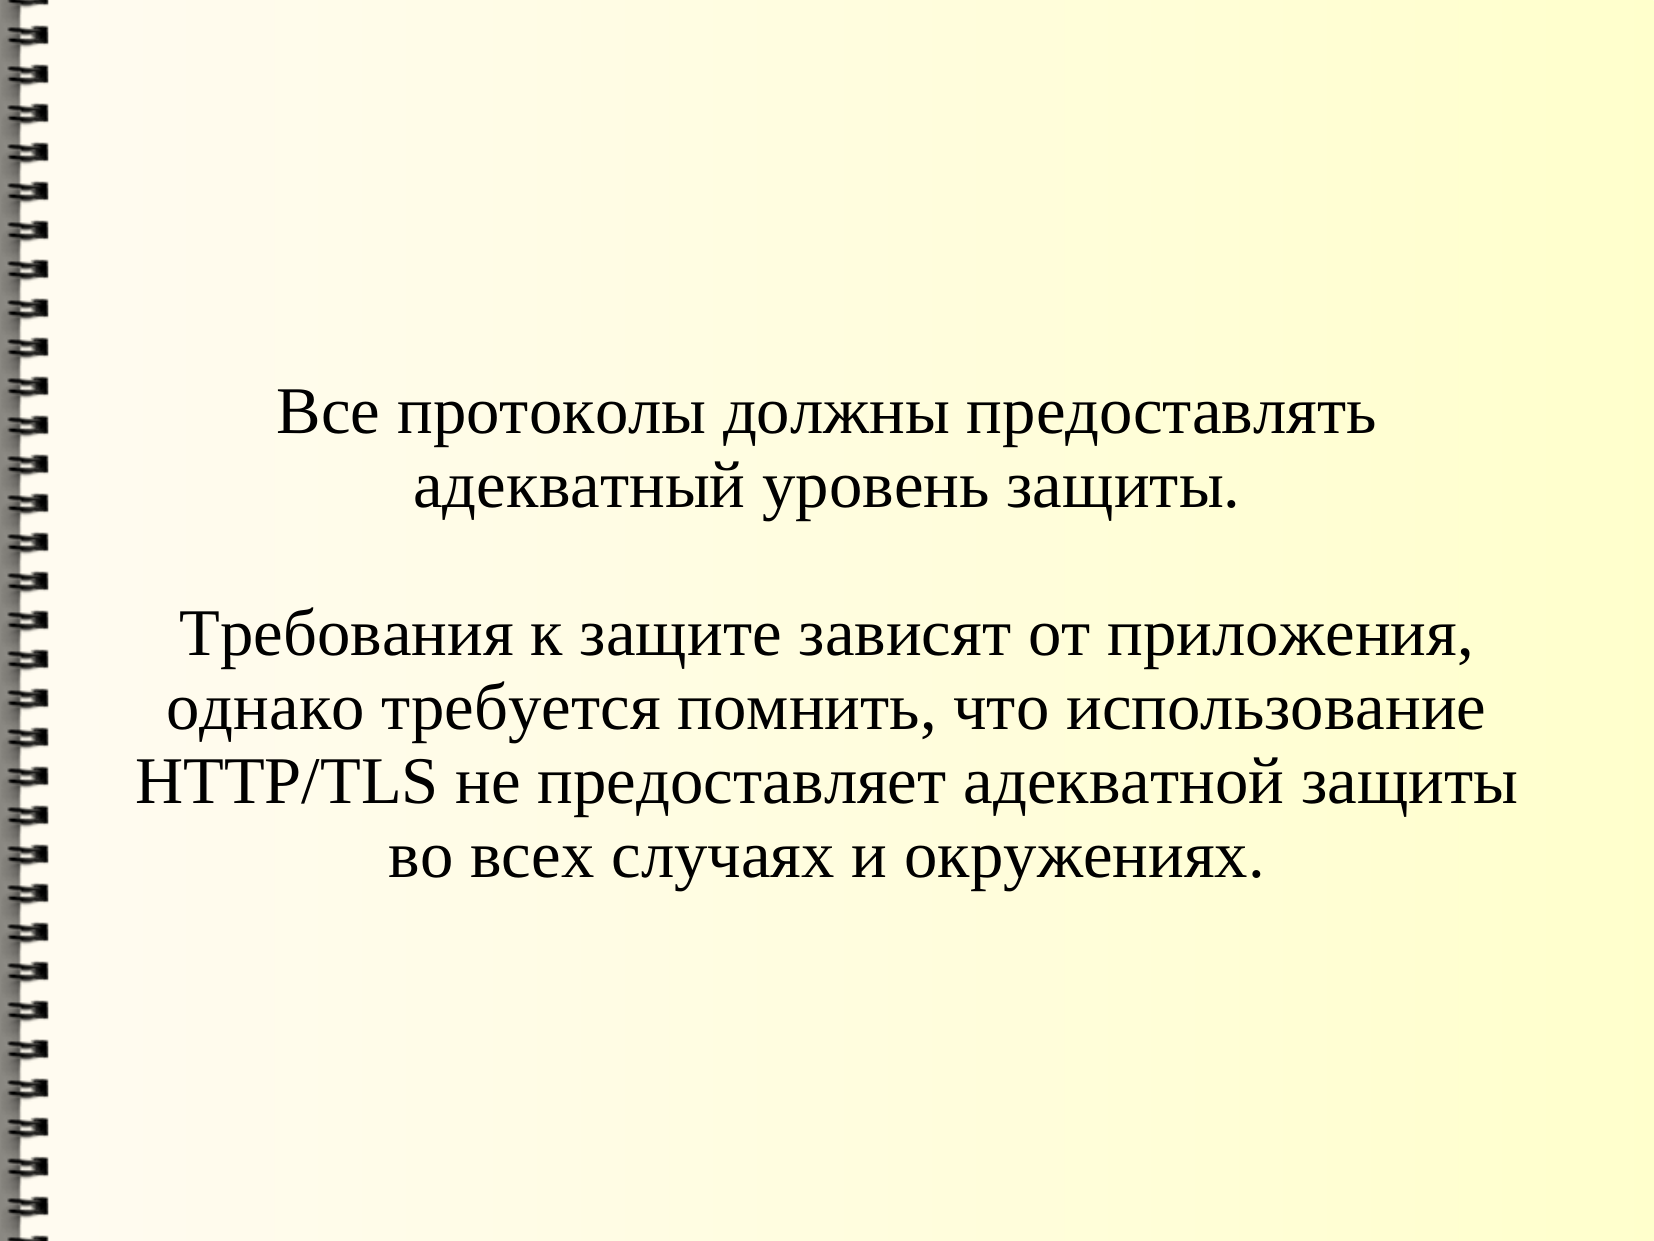

# Все протоколы должны предоставлять адекватный уровень защиты.
Требования к защите зависят от приложения, однако требуется помнить, что использование HTTP/TLS не предоставляет адекватной защиты во всех случаях и окружениях.